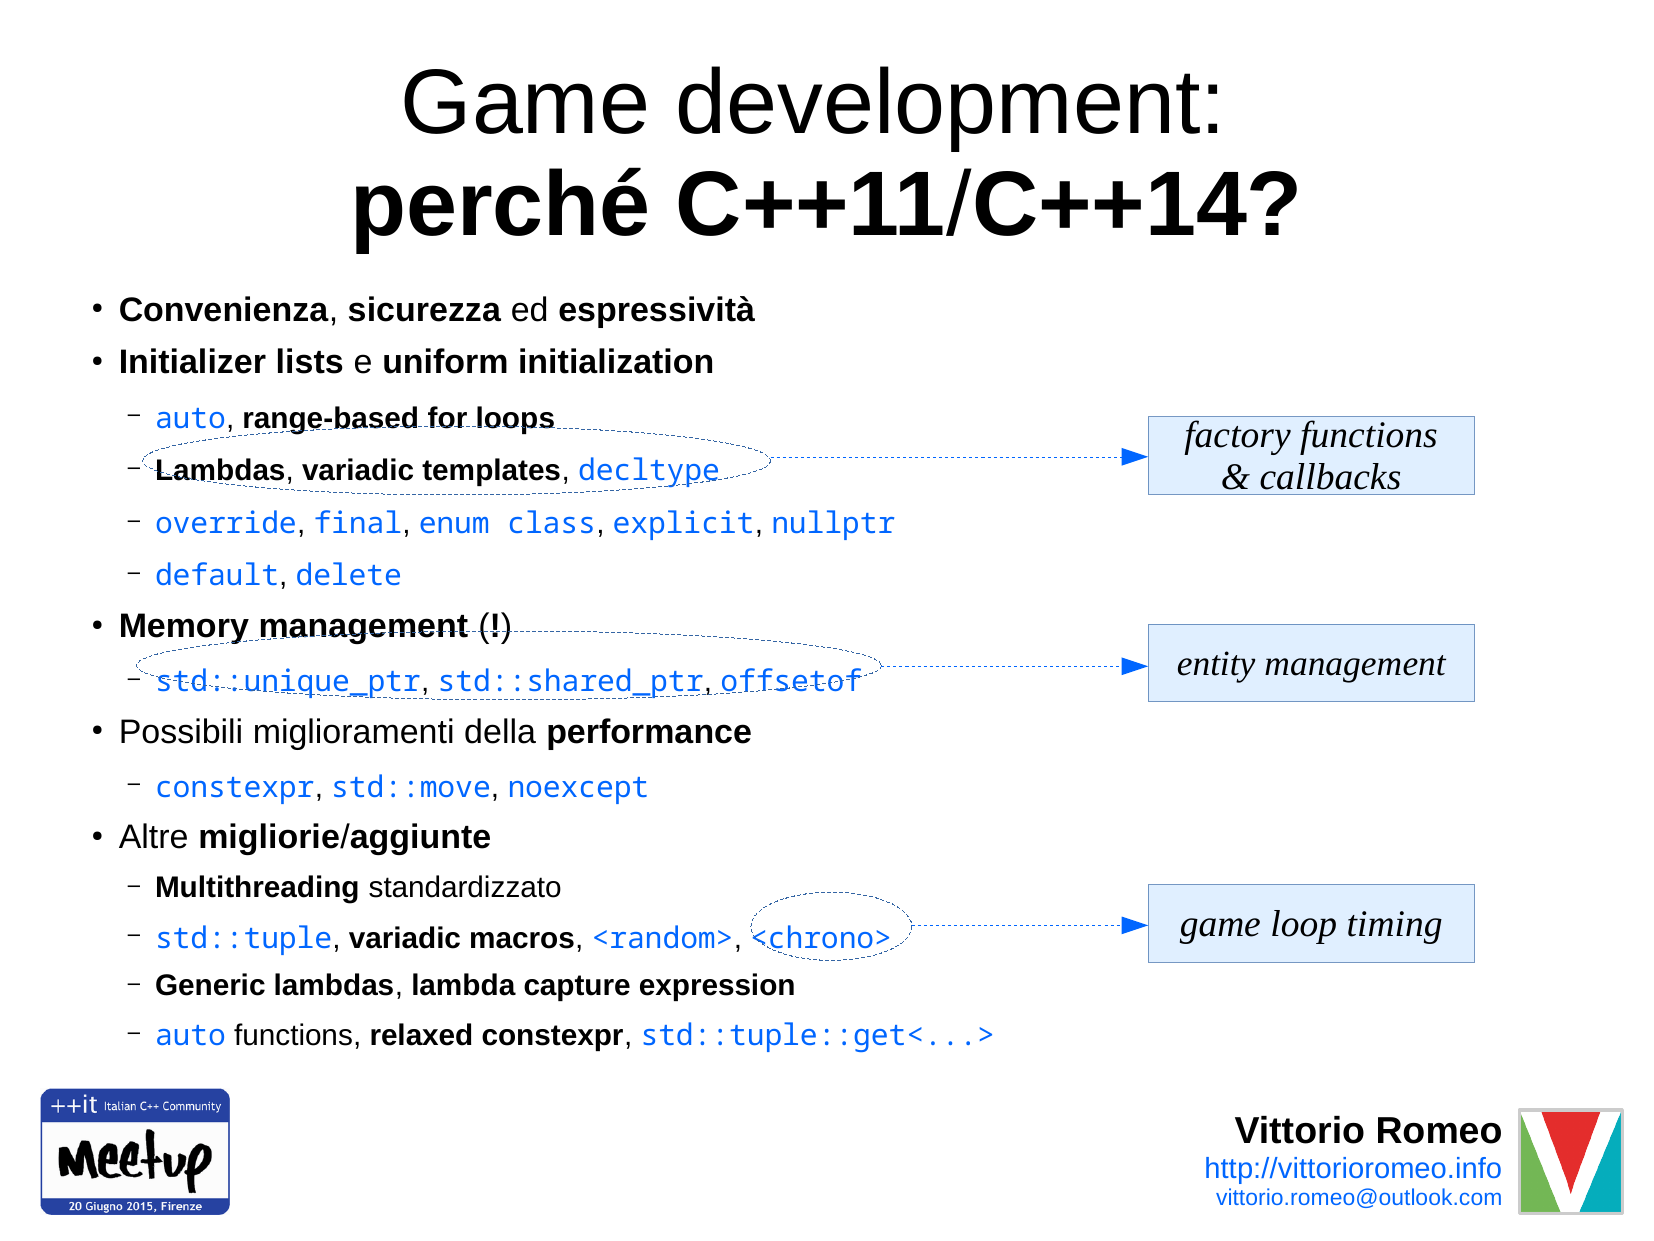

# Game development: perché C++11/C++14?
Convenienza, sicurezza ed espressività
Initializer lists e uniform initialization
auto, range-based for loops
Lambdas, variadic templates, decltype
override, final, enum class, explicit, nullptr
default, delete
Memory management (!)
std::unique_ptr, std::shared_ptr, offsetof
Possibili miglioramenti della performance
constexpr, std::move, noexcept
Altre migliorie/aggiunte
Multithreading standardizzato
std::tuple, variadic macros, <random>, <chrono>
Generic lambdas, lambda capture expression
auto functions, relaxed constexpr, std::tuple::get<...>
factory functions
& callbacks
entity management
game loop timing